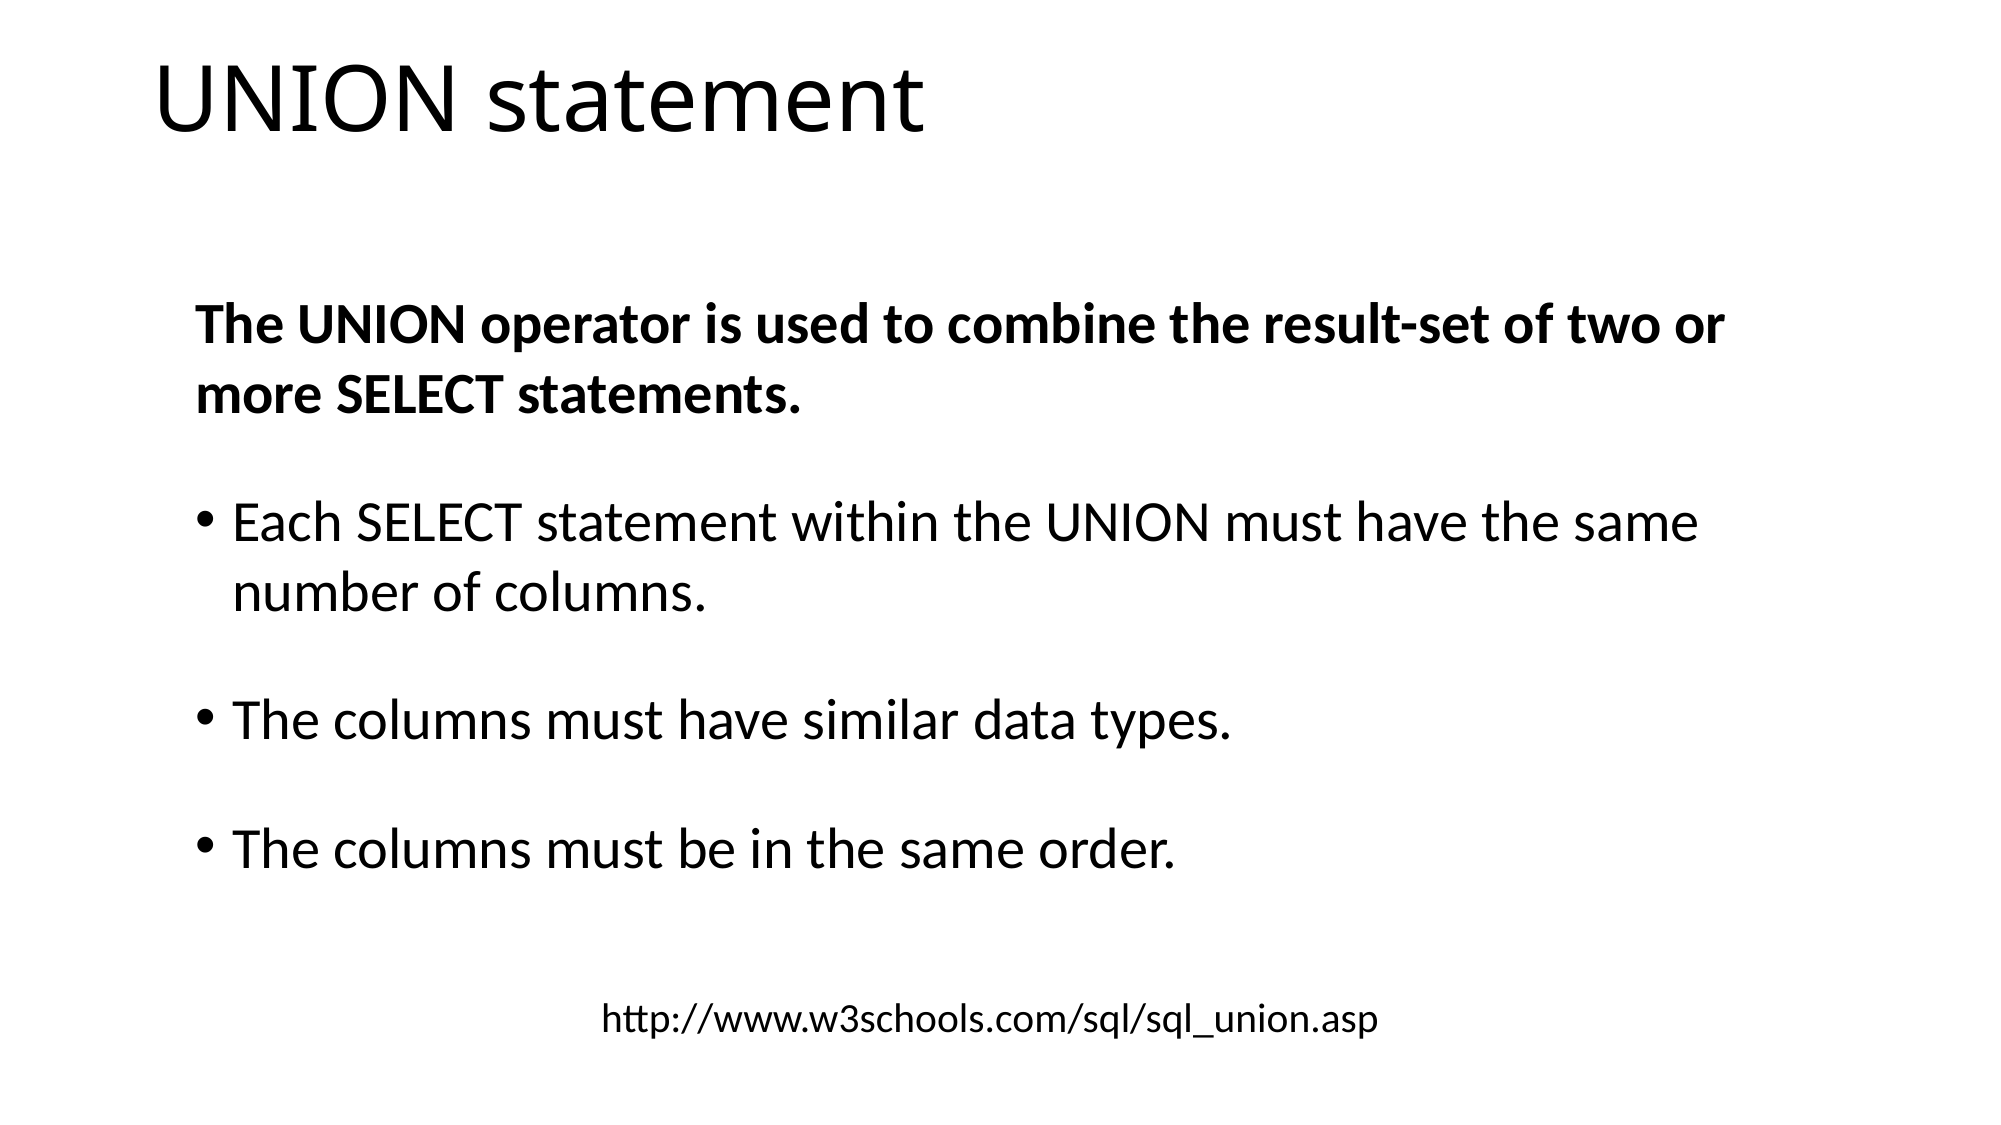

# UNION statement
The UNION operator is used to combine the result-set of two or more SELECT statements.
Each SELECT statement within the UNION must have the same number of columns.
The columns must have similar data types.
The columns must be in the same order.
http://www.w3schools.com/sql/sql_union.asp